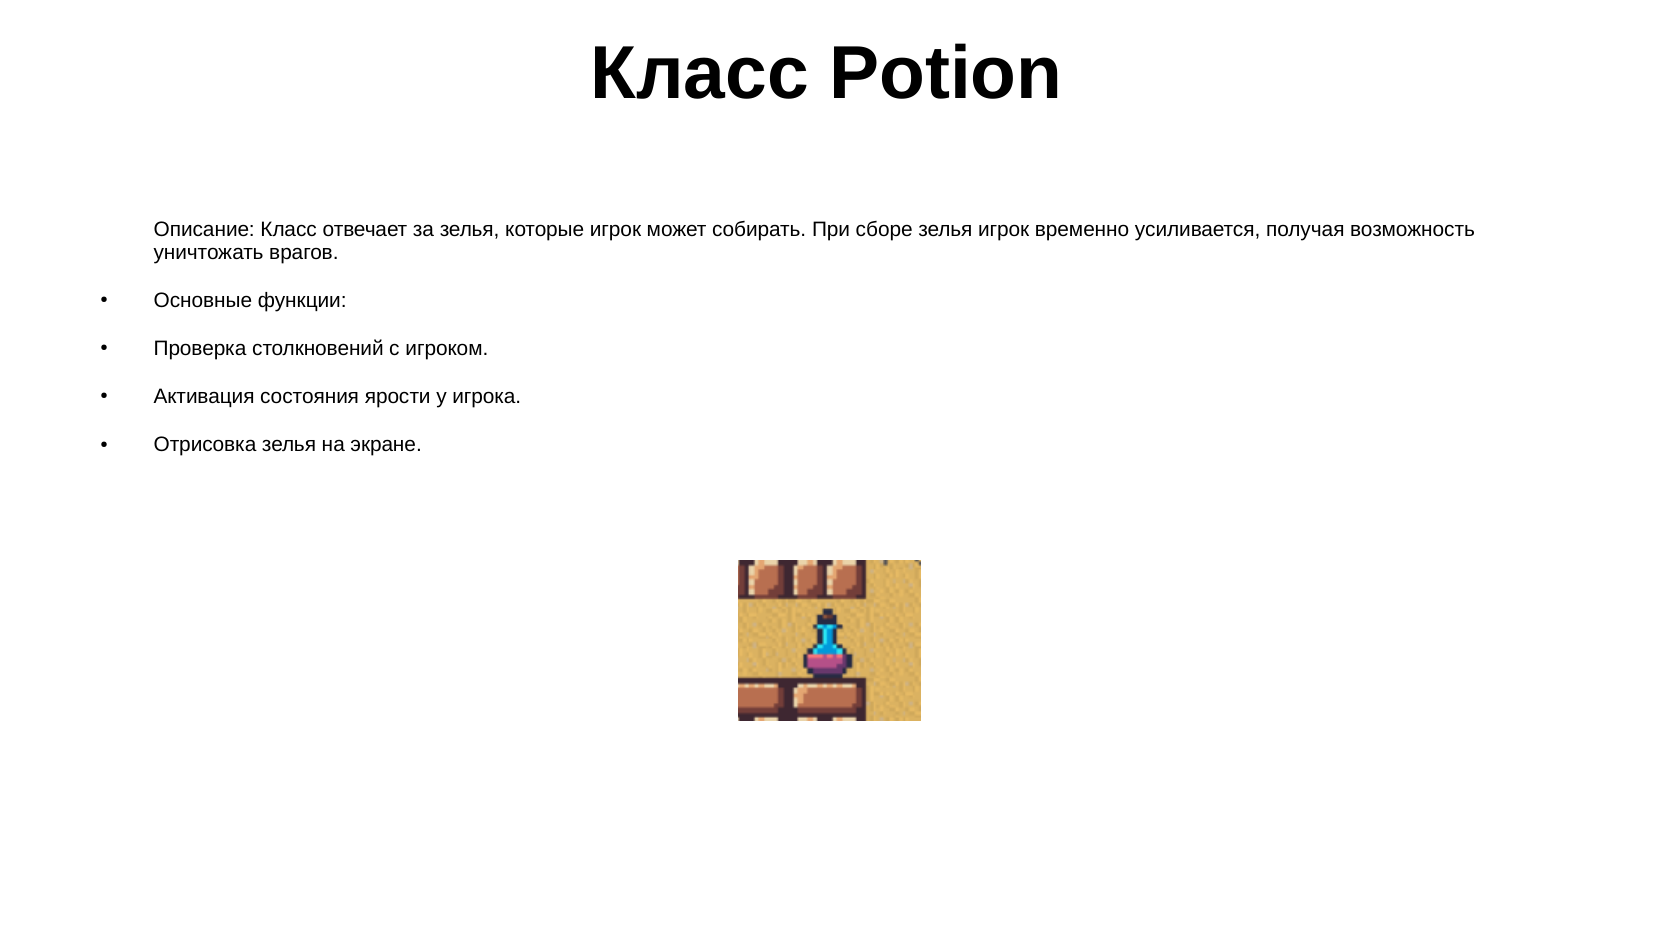

# Класс Potion
Описание: Класс отвечает за зелья, которые игрок может собирать. При сборе зелья игрок временно усиливается, получая возможность уничтожать врагов.
Основные функции:
Проверка столкновений с игроком.
Активация состояния ярости у игрока.
Отрисовка зелья на экране.